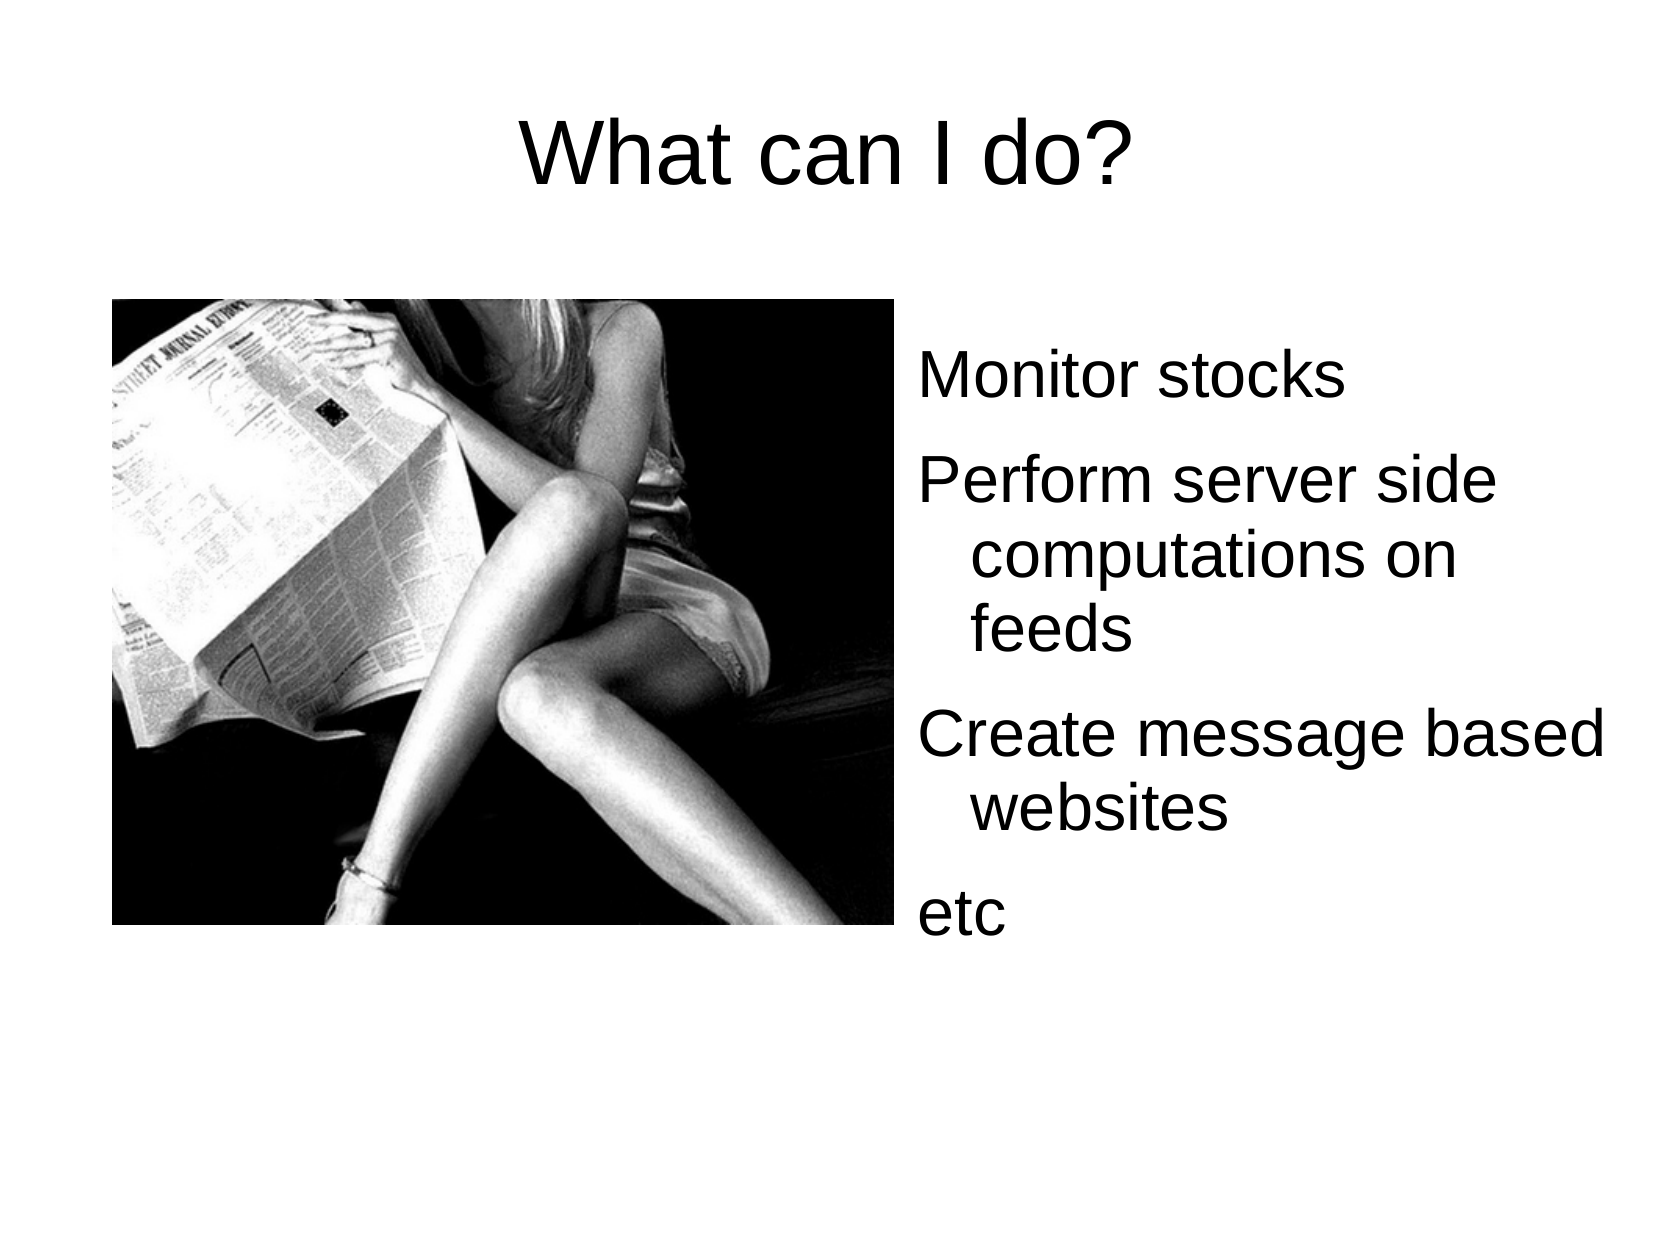

# What can I do?
Monitor stocks
Perform server side computations on feeds
Create message based websites
etc